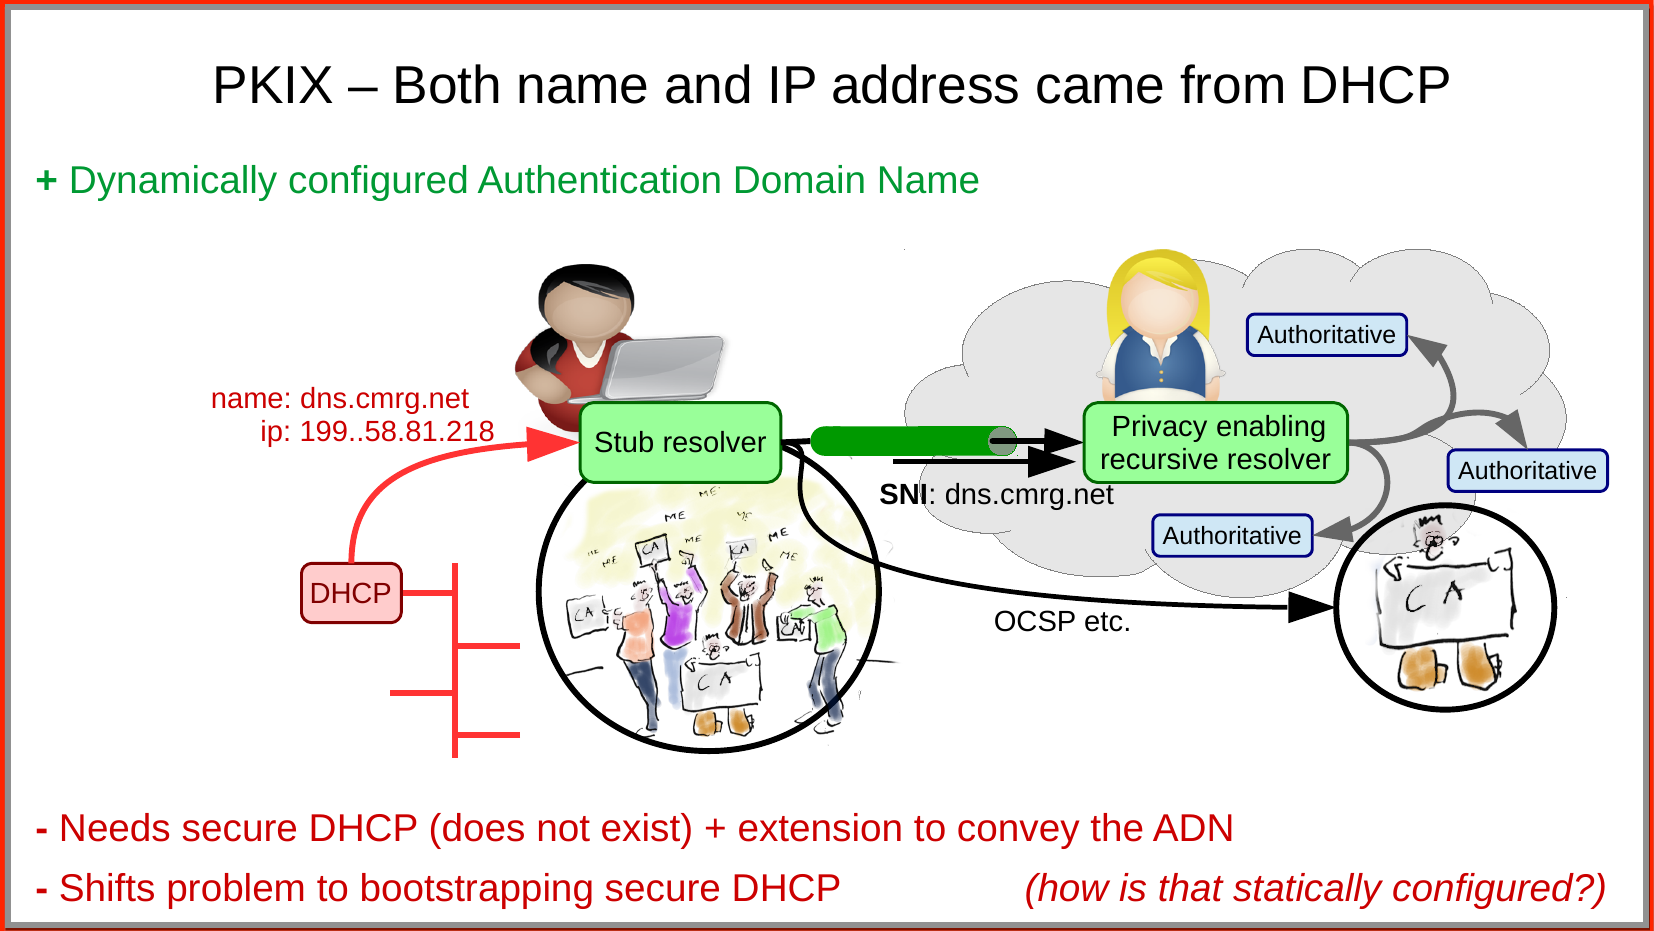

# PKIX – Both name and IP address came from DHCP
+ Dynamically configured Authentication Domain Name
- Needs secure DHCP (does not exist) + extension to convey the ADN
- Shifts problem to bootstrapping secure DHCP (how is that statically configured?)
Authoritative
name: dns.cmrg.net
Privacy enabling
 ip: 199..58.81.218
Stub resolver
recursive resolver
Authoritative
SNI
: dns.cmrg.net
Authoritative
DHCP
OCSP etc.